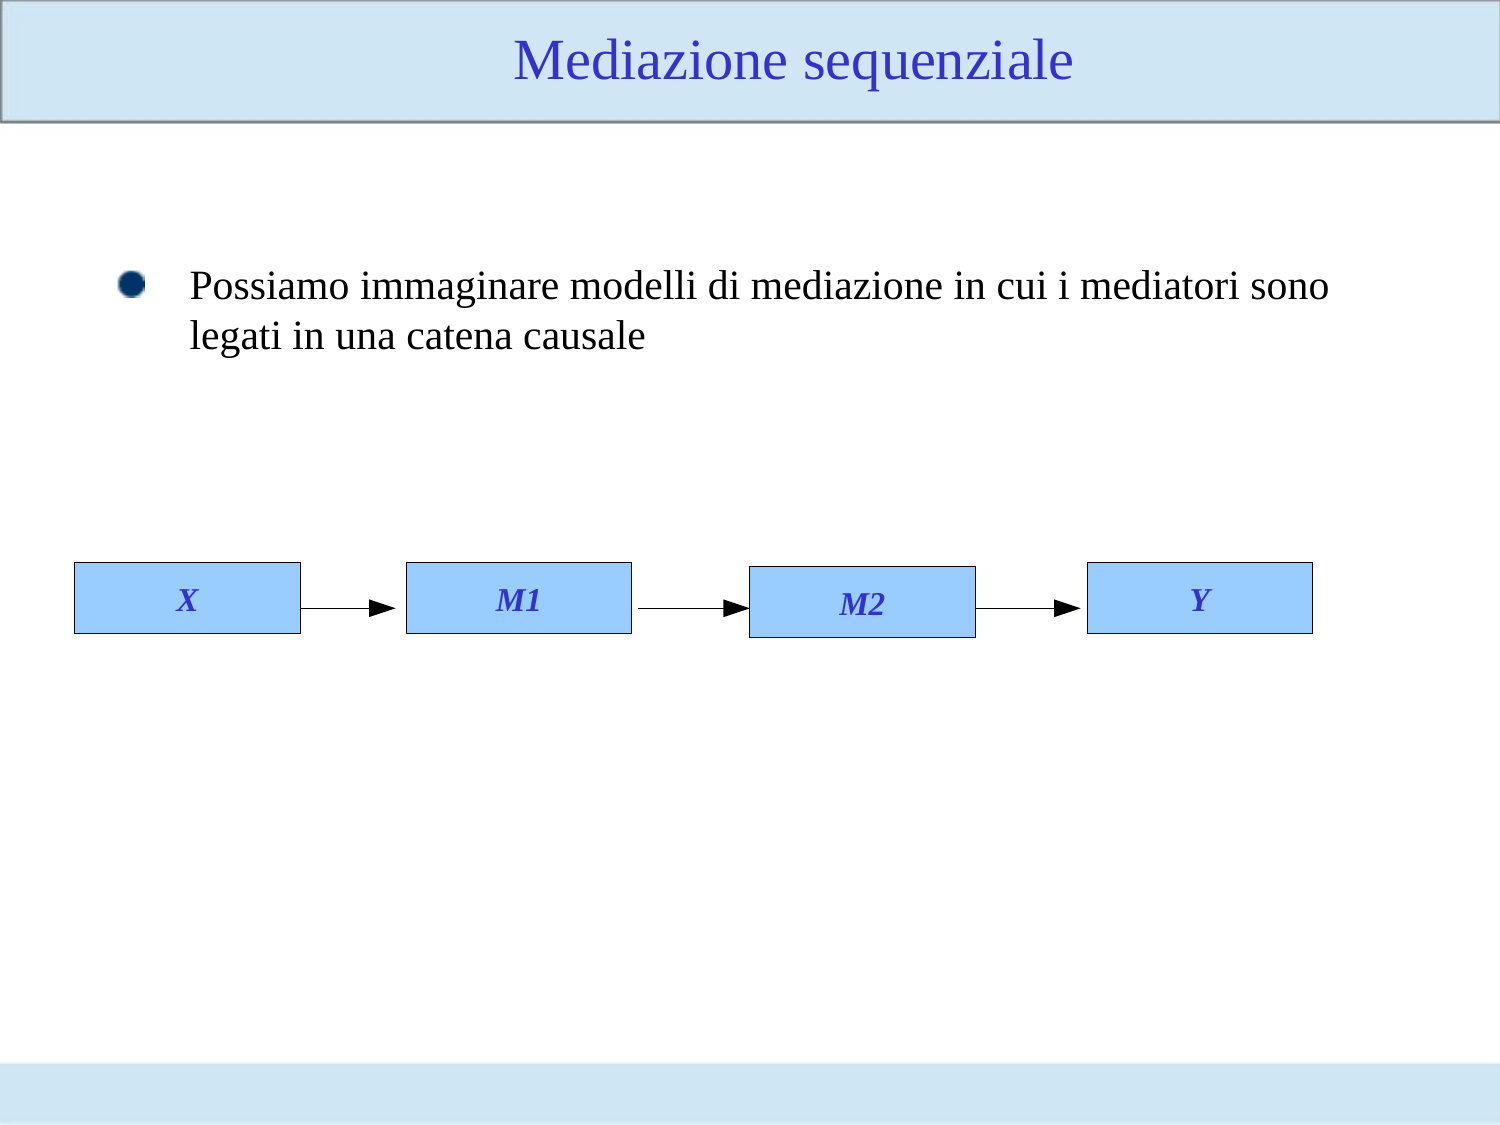

# Mediazione sequenziale
Possiamo immaginare modelli di mediazione in cui i mediatori sono legati in una catena causale
X
M1
Y
M2